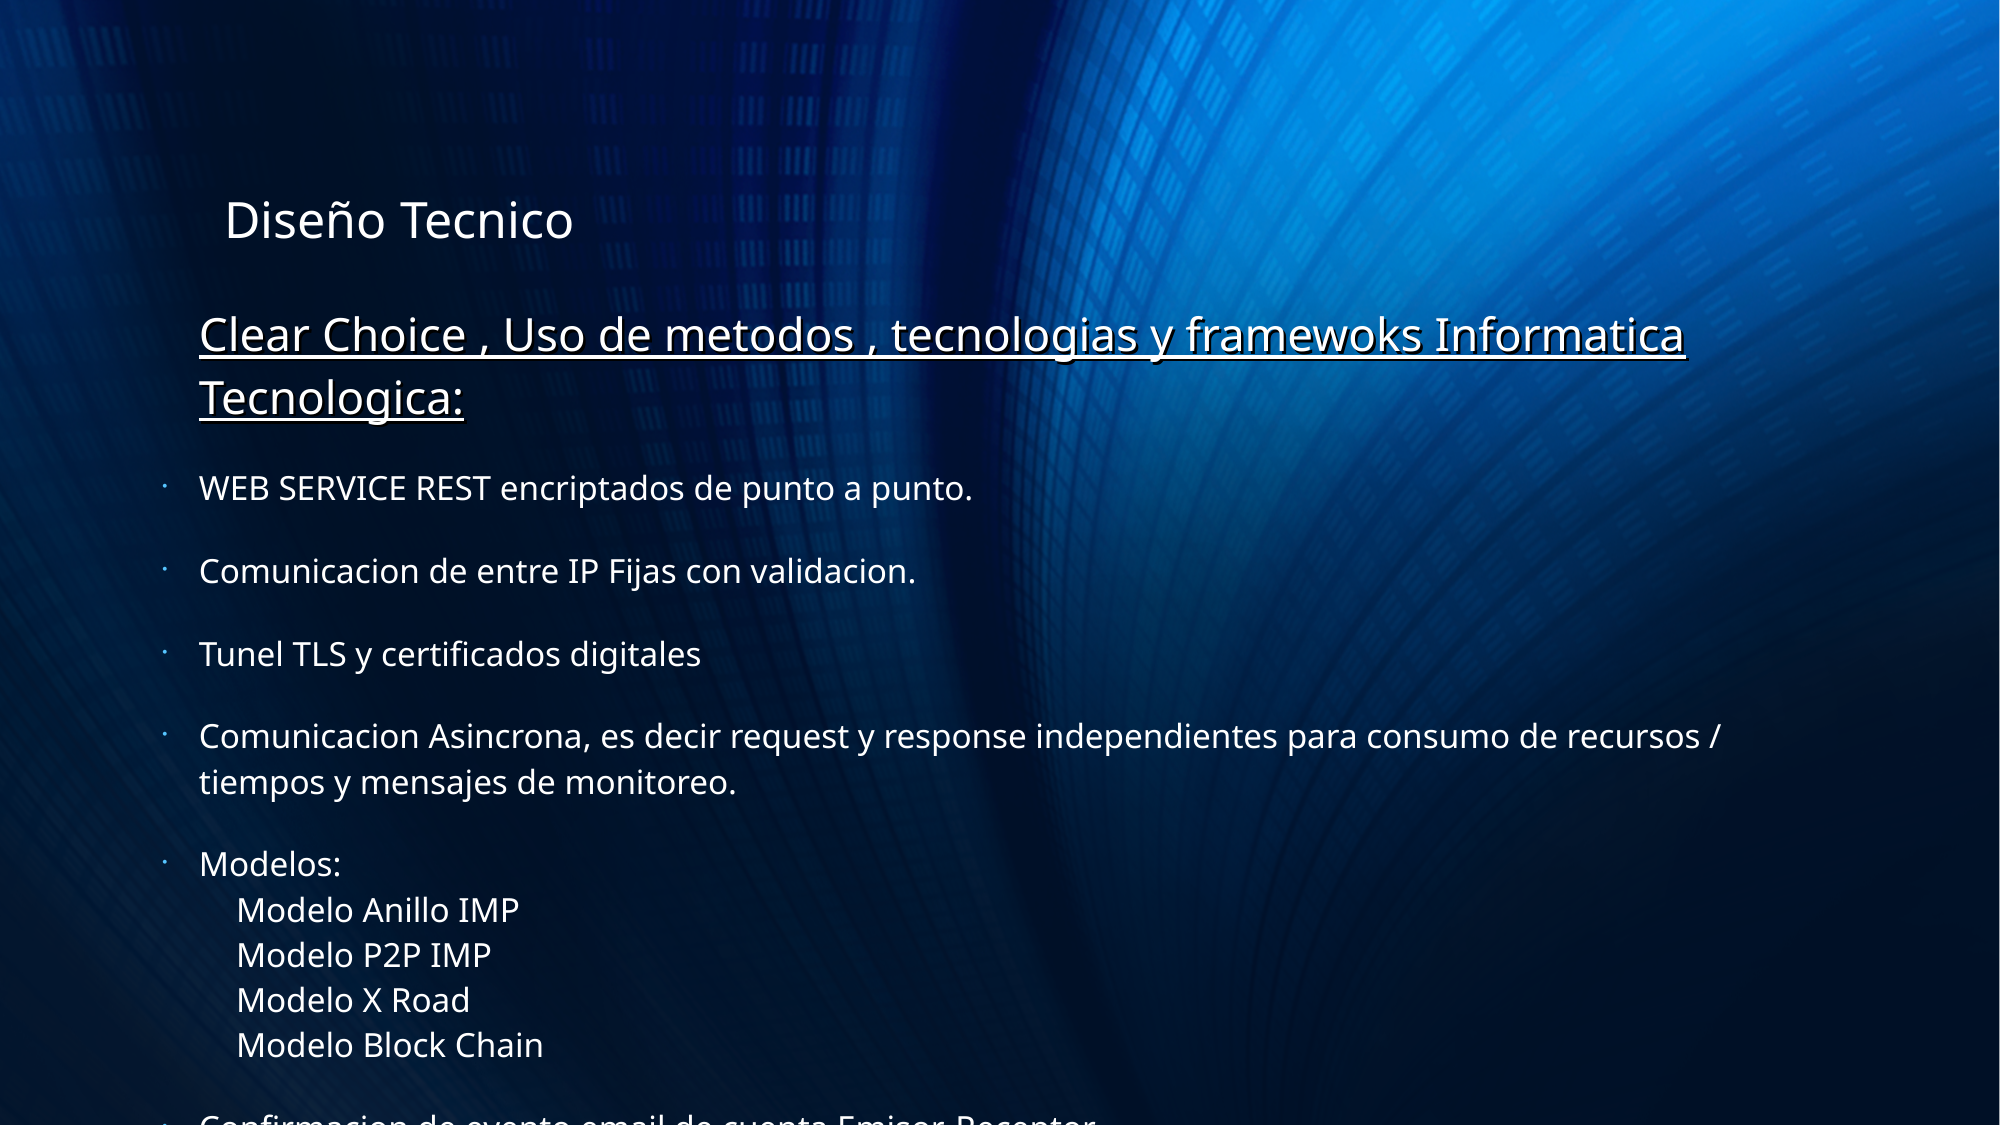

Diseño Tecnico
Clear Choice , Uso de metodos , tecnologias y framewoks Informatica Tecnologica:
WEB SERVICE REST encriptados de punto a punto.
Comunicacion de entre IP Fijas con validacion.
Tunel TLS y certificados digitales
Comunicacion Asincrona, es decir request y response independientes para consumo de recursos / tiempos y mensajes de monitoreo.
Modelos:
	Modelo Anillo IMP
	Modelo P2P IMP
	Modelo X Road
	Modelo Block Chain
Confirmacion de evento email de cuenta Emisor-Receptor.
Folio de seguimiento entre Banco E – IMP – Entidad Reg – IMP – Banco R.